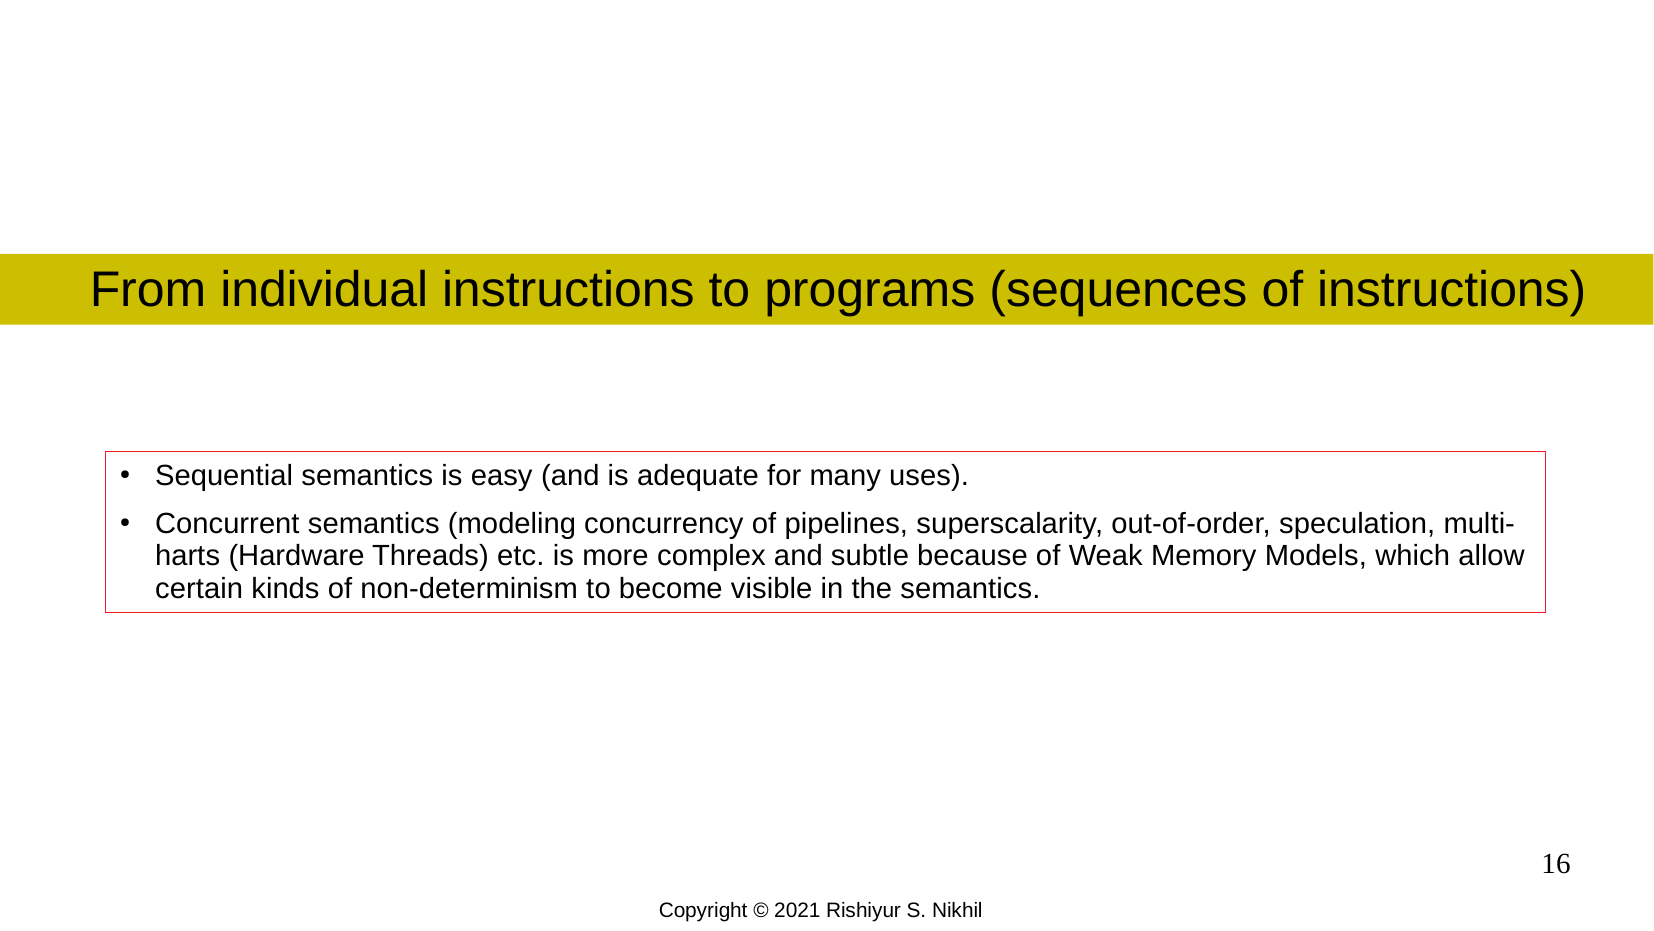

From individual instructions to programs (sequences of instructions)
Sequential semantics is easy (and is adequate for many uses).
Concurrent semantics (modeling concurrency of pipelines, superscalarity, out-of-order, speculation, multi-harts (Hardware Threads) etc. is more complex and subtle because of Weak Memory Models, which allow certain kinds of non-determinism to become visible in the semantics.
16